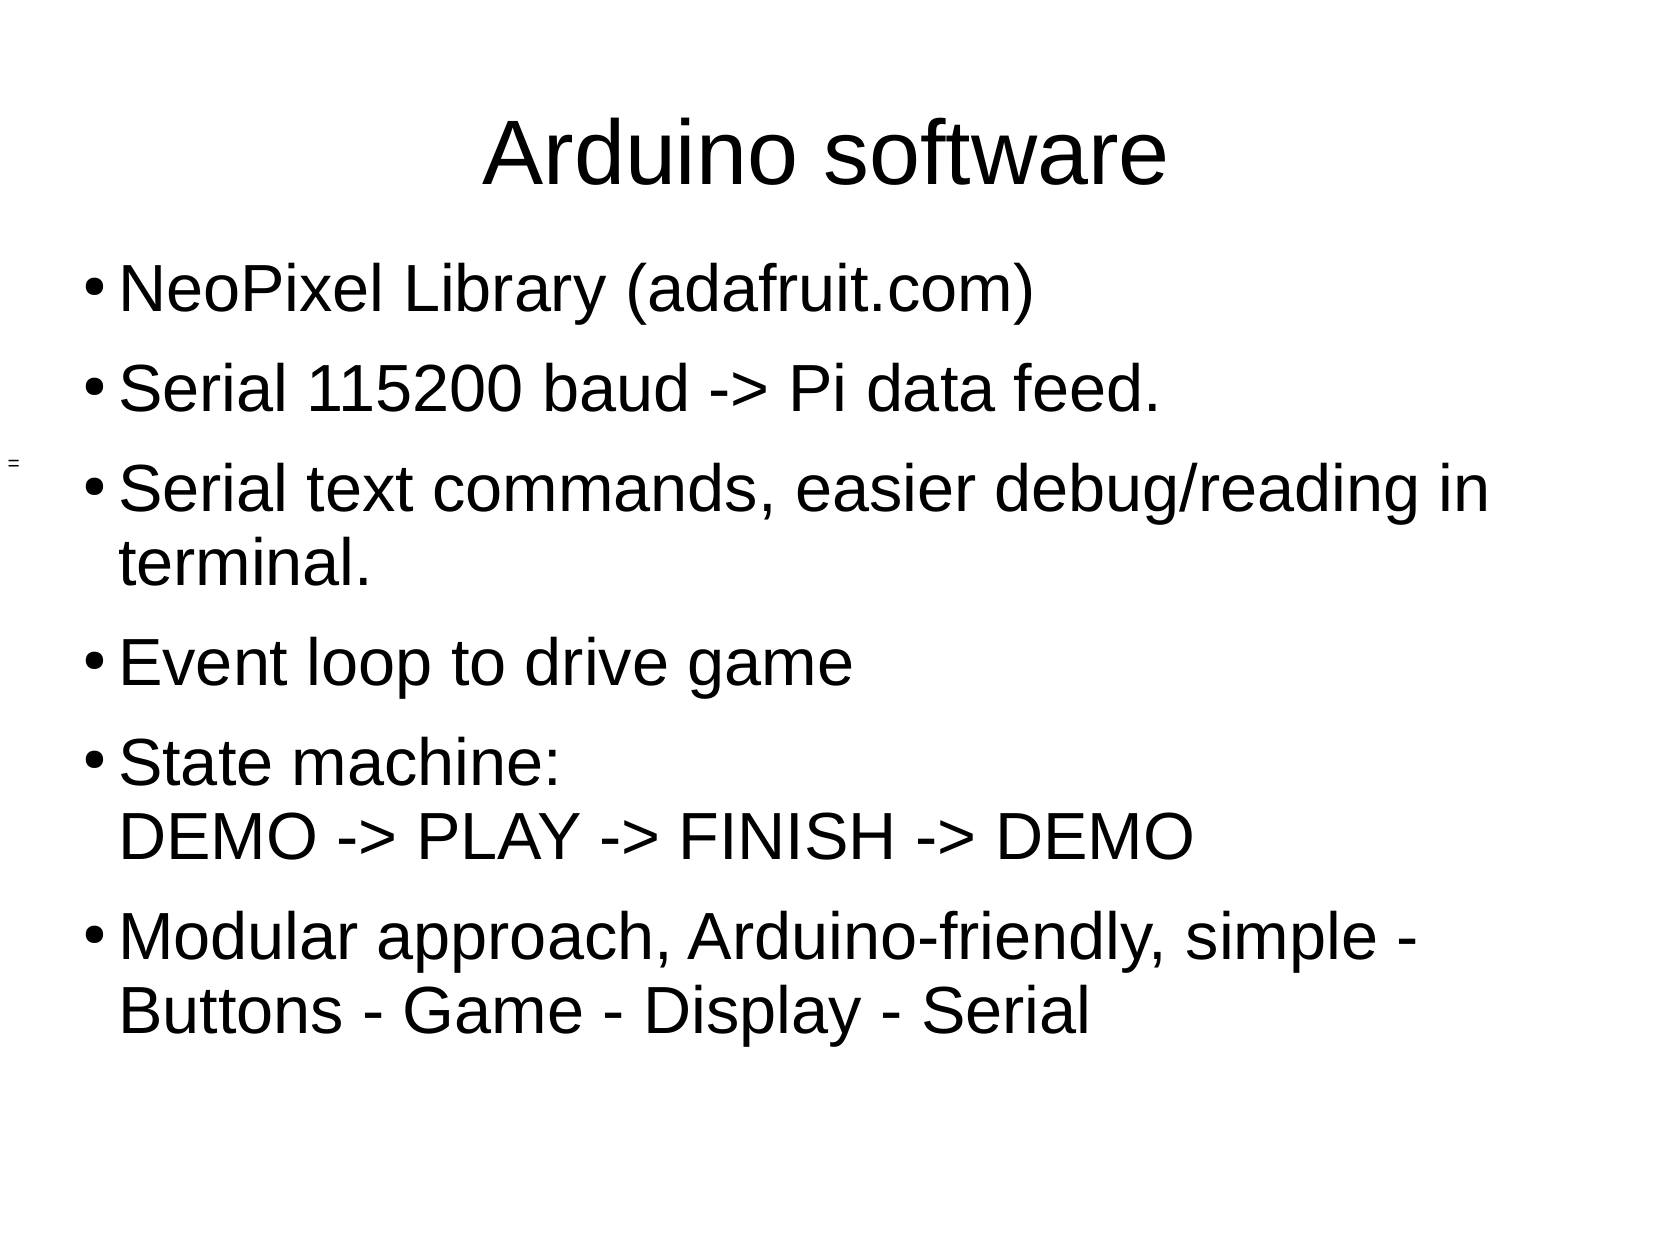

# Arduino software
NeoPixel Library (adafruit.com)
Serial 115200 baud -> Pi data feed.
Serial text commands, easier debug/reading in terminal.
Event loop to drive game
State machine:
DEMO -> PLAY -> FINISH -> DEMO
Modular approach, Arduino-friendly, simple - Buttons - Game - Display - Serial
=